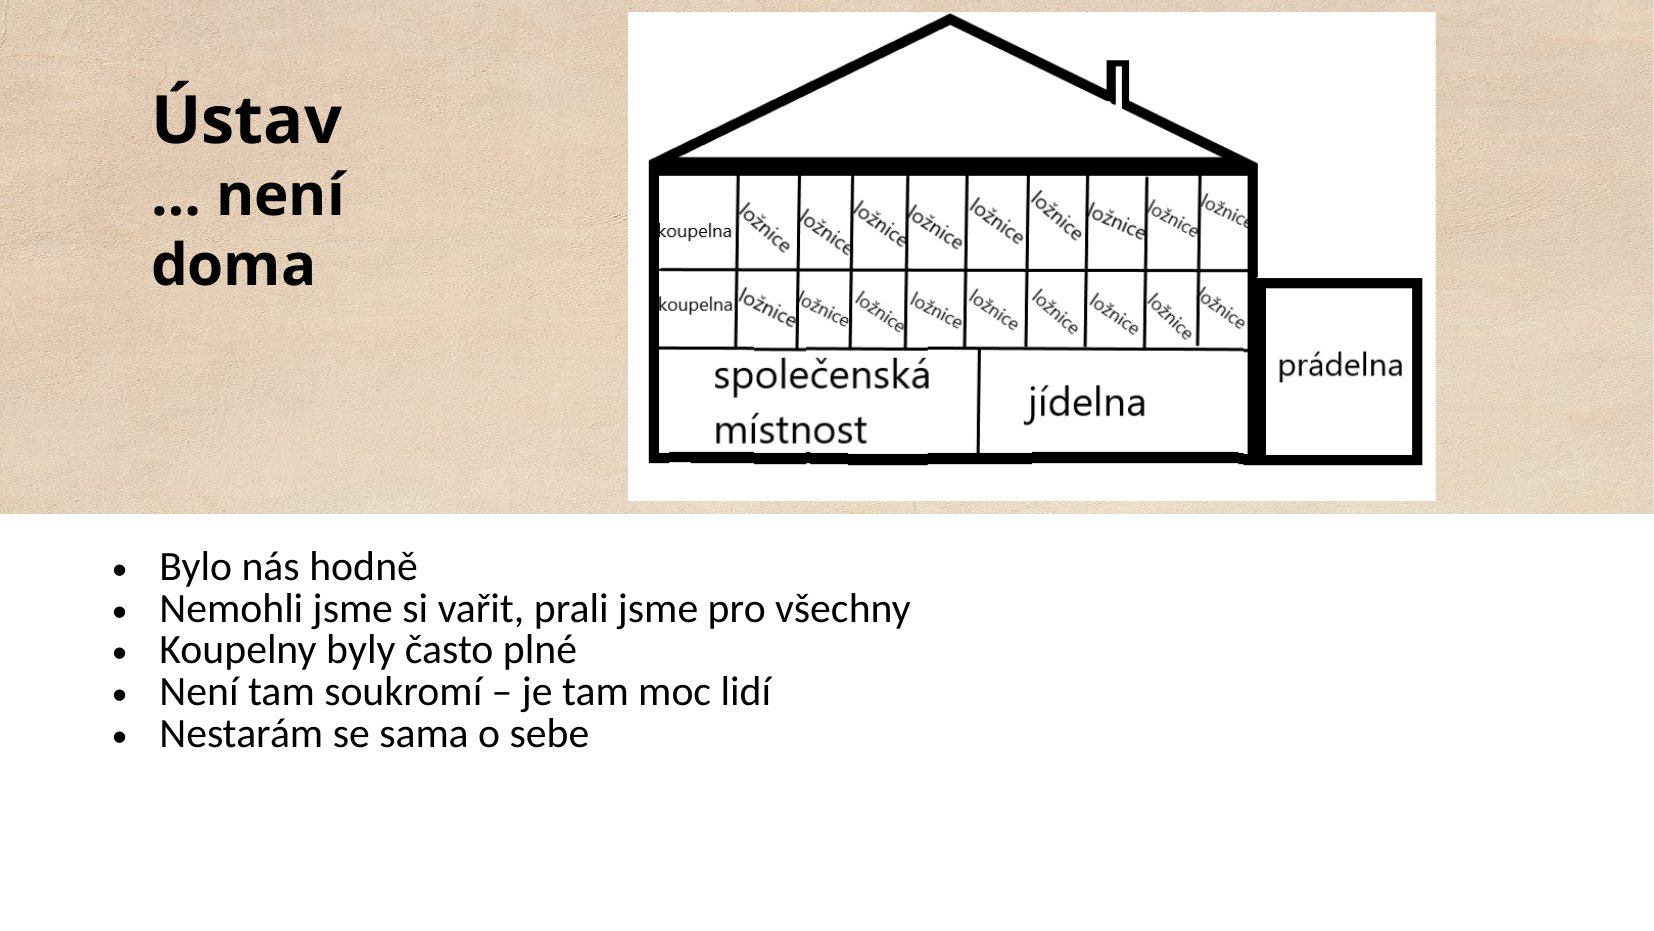

Ústav
… není doma
Bylo nás hodně
Nemohli jsme si vařit, prali jsme pro všechny
Koupelny byly často plné
Není tam soukromí – je tam moc lidí
Nestarám se sama o sebe